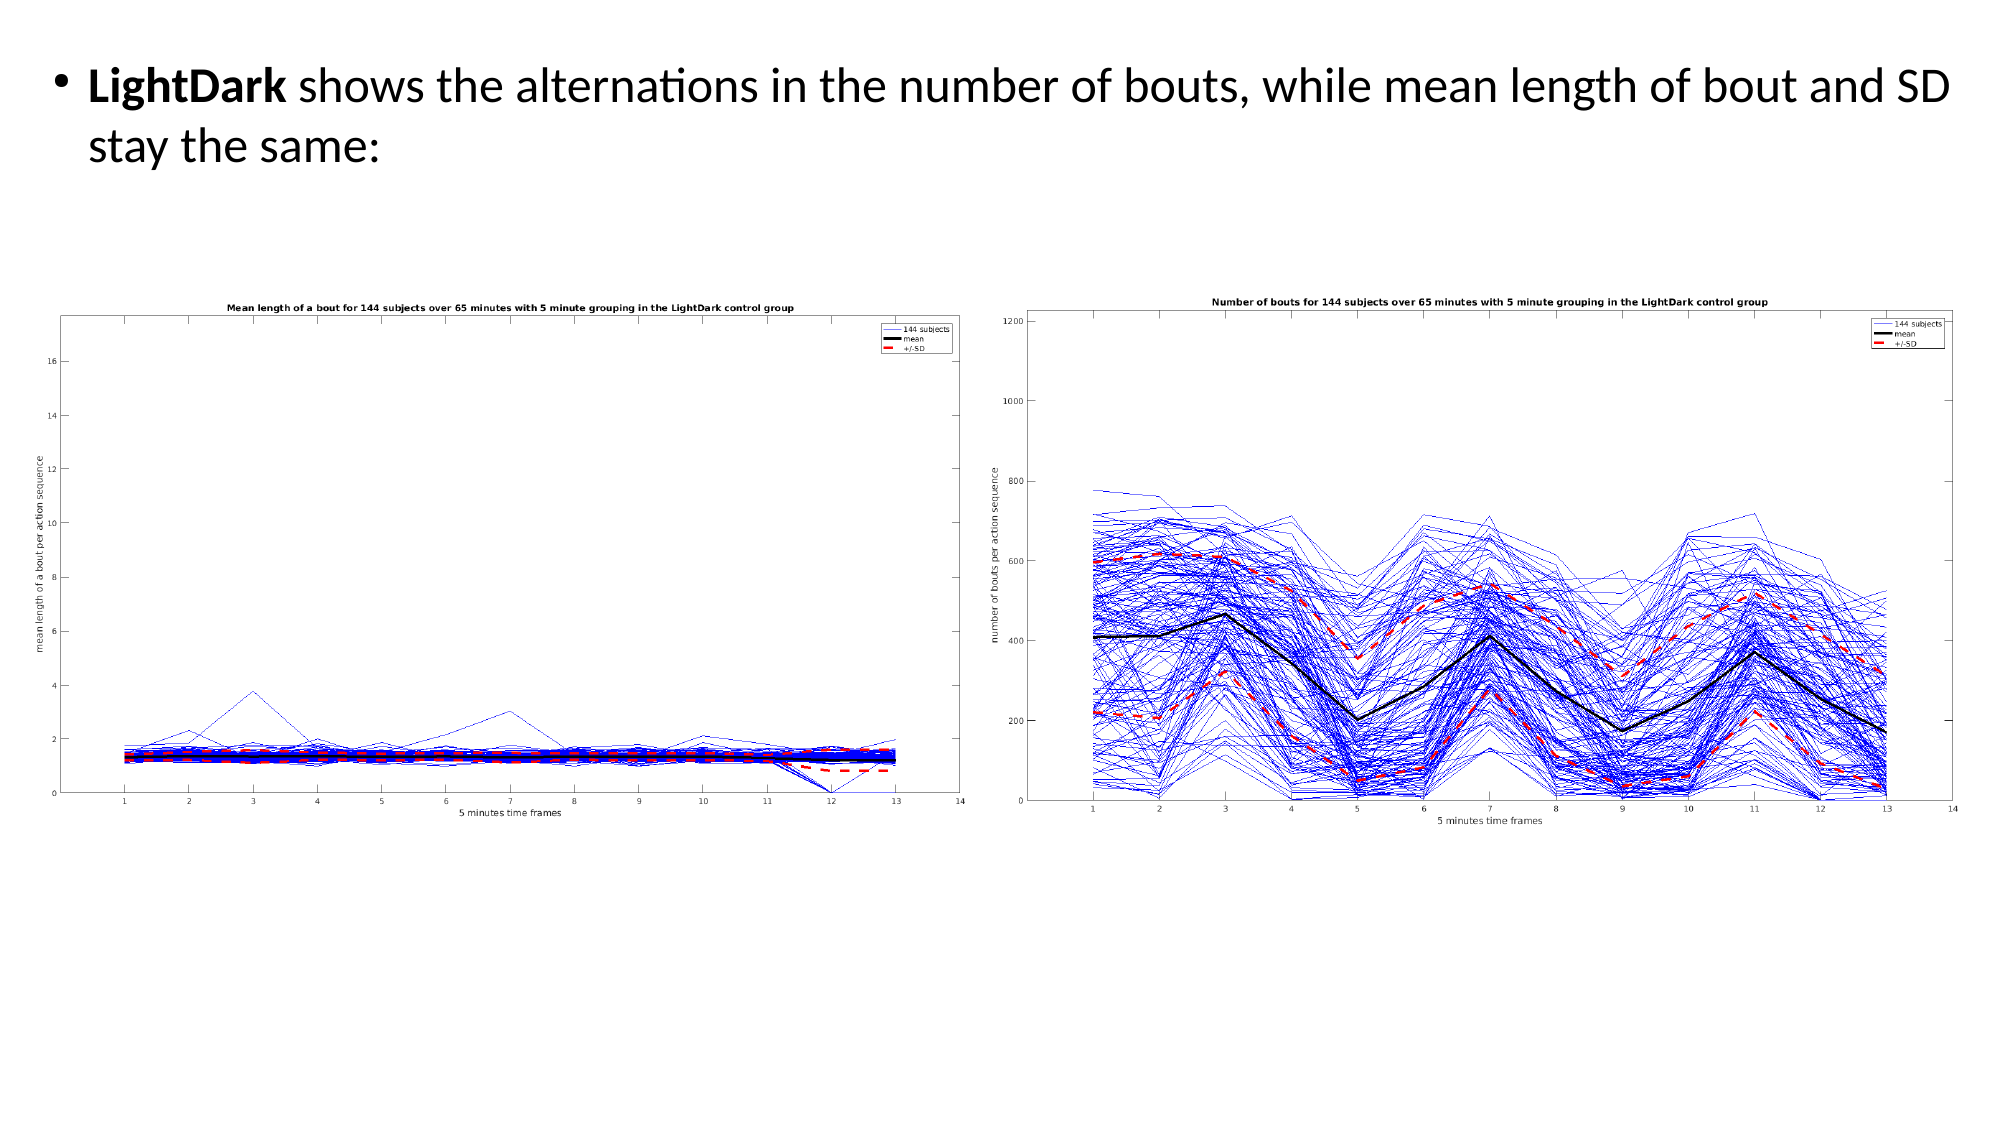

LightDark shows the alternations in the number of bouts, while mean length of bout and SD stay the same: